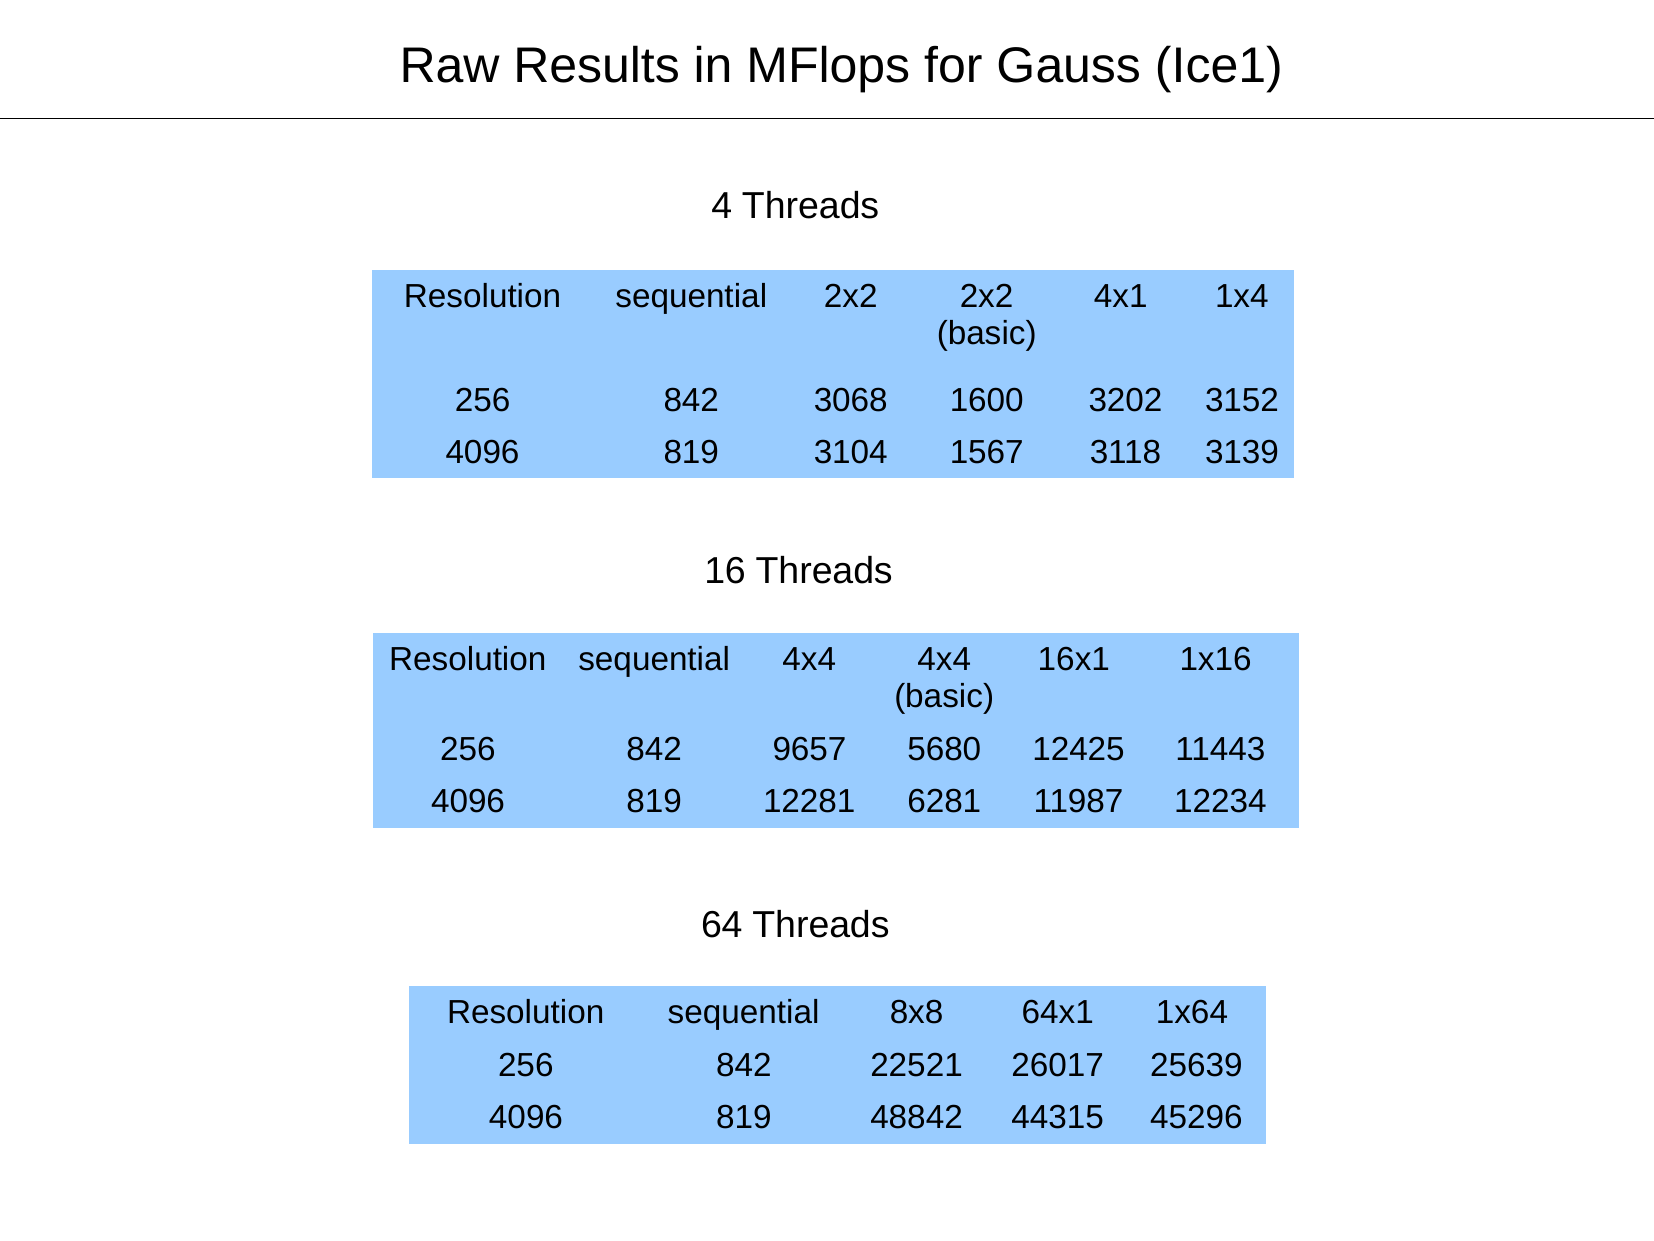

Raw Results in MFlops for Gauss (Ice1)
4 Threads
| Resolution | sequential | 2x2 | 2x2 (basic) | 4x1 | 1x4 |
| --- | --- | --- | --- | --- | --- |
| 256 | 842 | 3068 | 1600 | 3202 | 3152 |
| 4096 | 819 | 3104 | 1567 | 3118 | 3139 |
16 Threads
| Resolution | sequential | 4x4 | 4x4 (basic) | 16x1 | 1x16 |
| --- | --- | --- | --- | --- | --- |
| 256 | 842 | 9657 | 5680 | 12425 | 11443 |
| 4096 | 819 | 12281 | 6281 | 11987 | 12234 |
64 Threads
| Resolution | sequential | 8x8 | 64x1 | 1x64 |
| --- | --- | --- | --- | --- |
| 256 | 842 | 22521 | 26017 | 25639 |
| 4096 | 819 | 48842 | 44315 | 45296 |